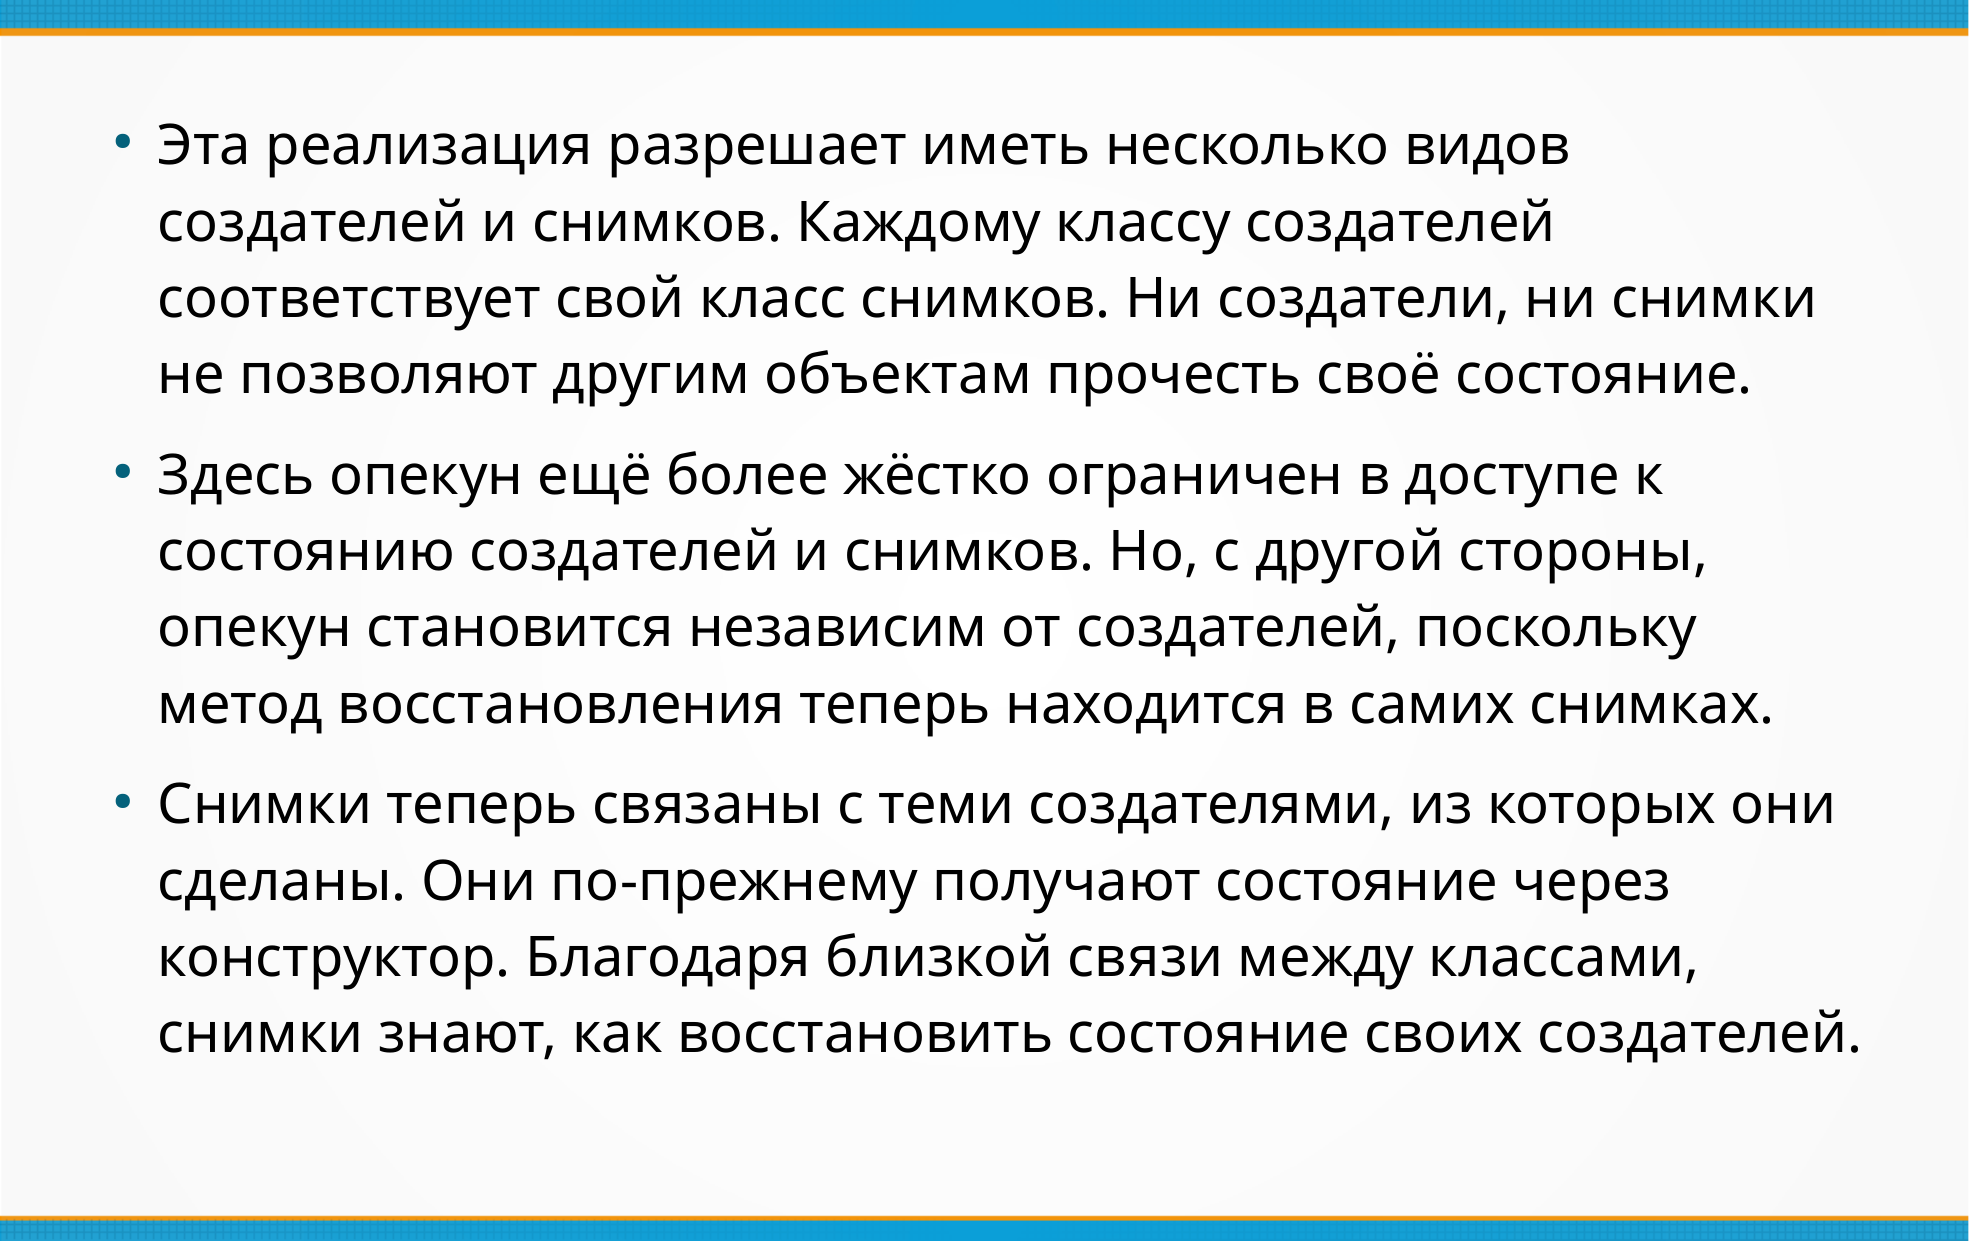

# Эта реализация разрешает иметь несколько видов создателей и снимков. Каждому классу создателей соответствует свой класс снимков. Ни создатели, ни снимки не позволяют другим объектам прочесть своё состояние.
Здесь опекун ещё более жёстко ограничен в доступе к состоянию создателей и снимков. Но, с другой стороны, опекун становится независим от создателей, поскольку метод восстановления теперь находится в самих снимках.
Снимки теперь связаны с теми создателями, из которых они сделаны. Они по-прежнему получают состояние через конструктор. Благодаря близкой связи между классами, снимки знают, как восстановить состояние своих создателей.